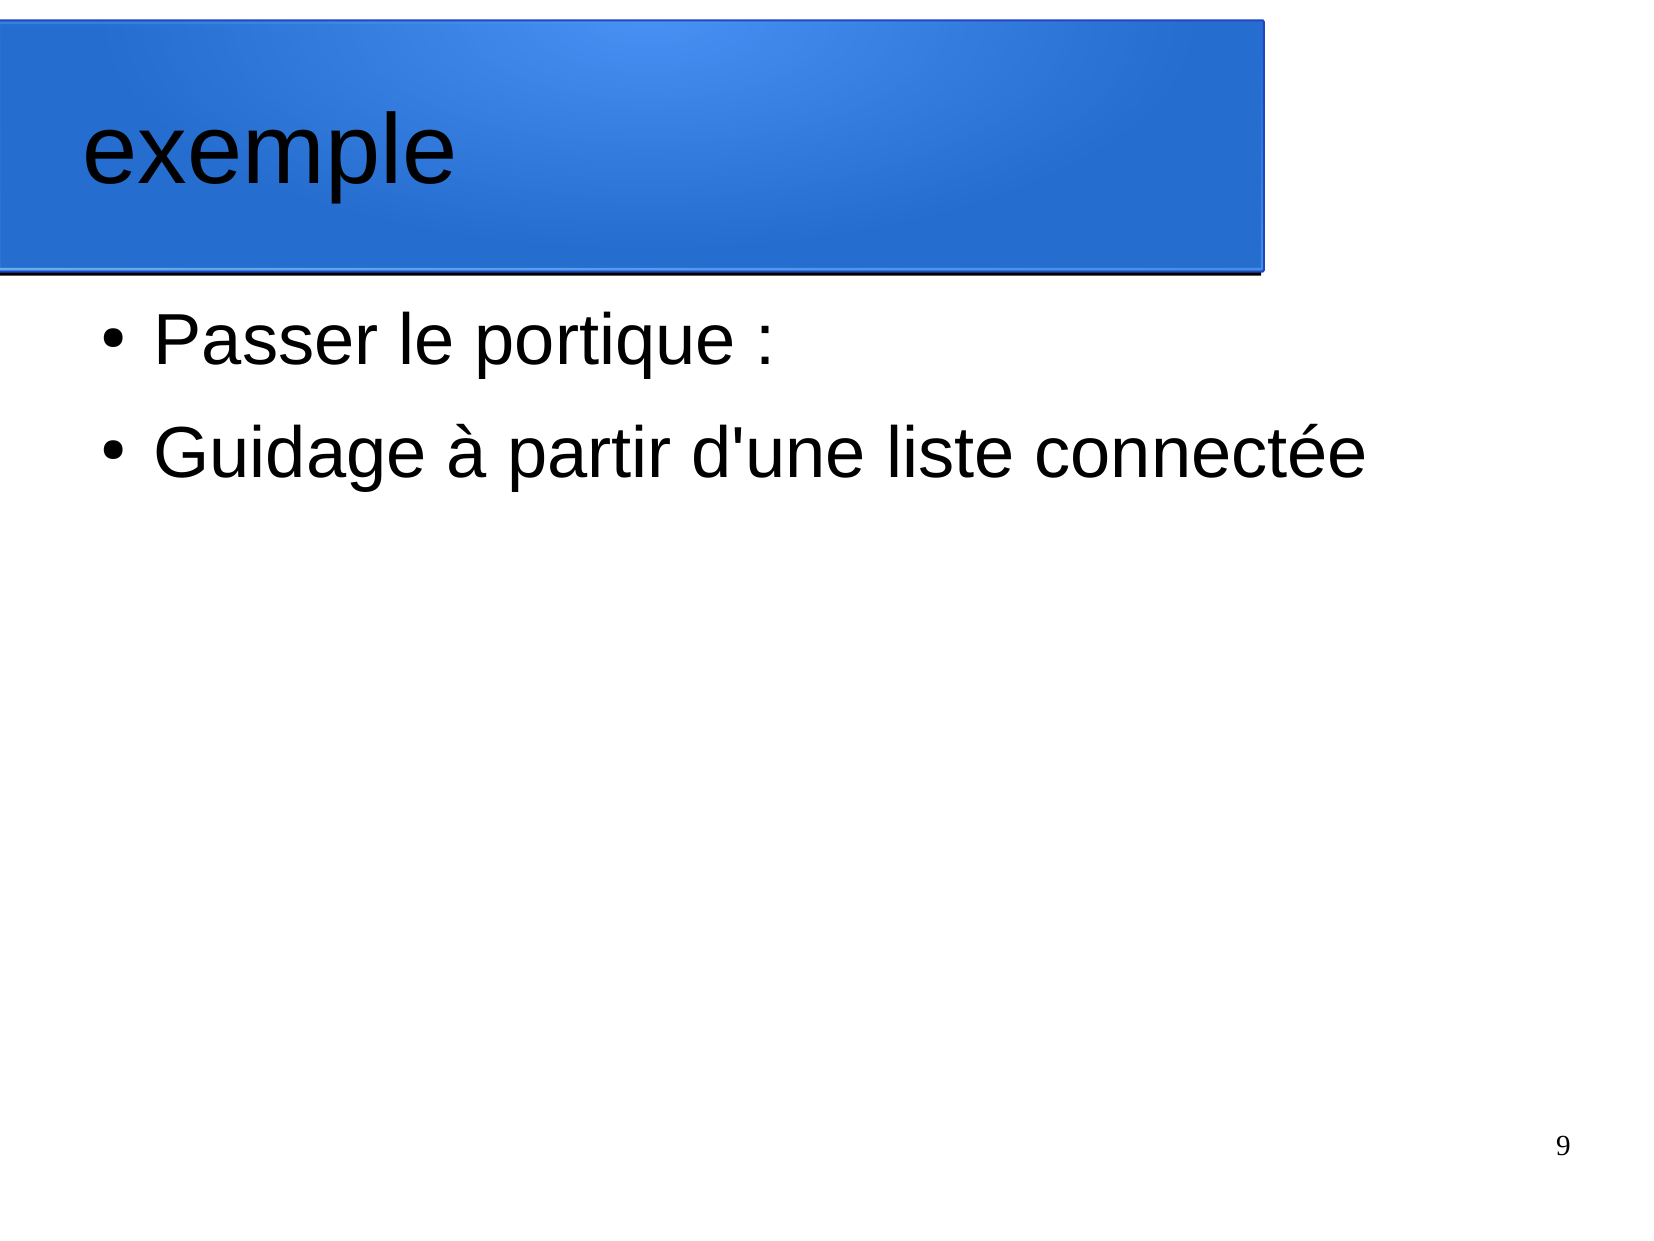

# exemple
Passer le portique :
Guidage à partir d'une liste connectée
9